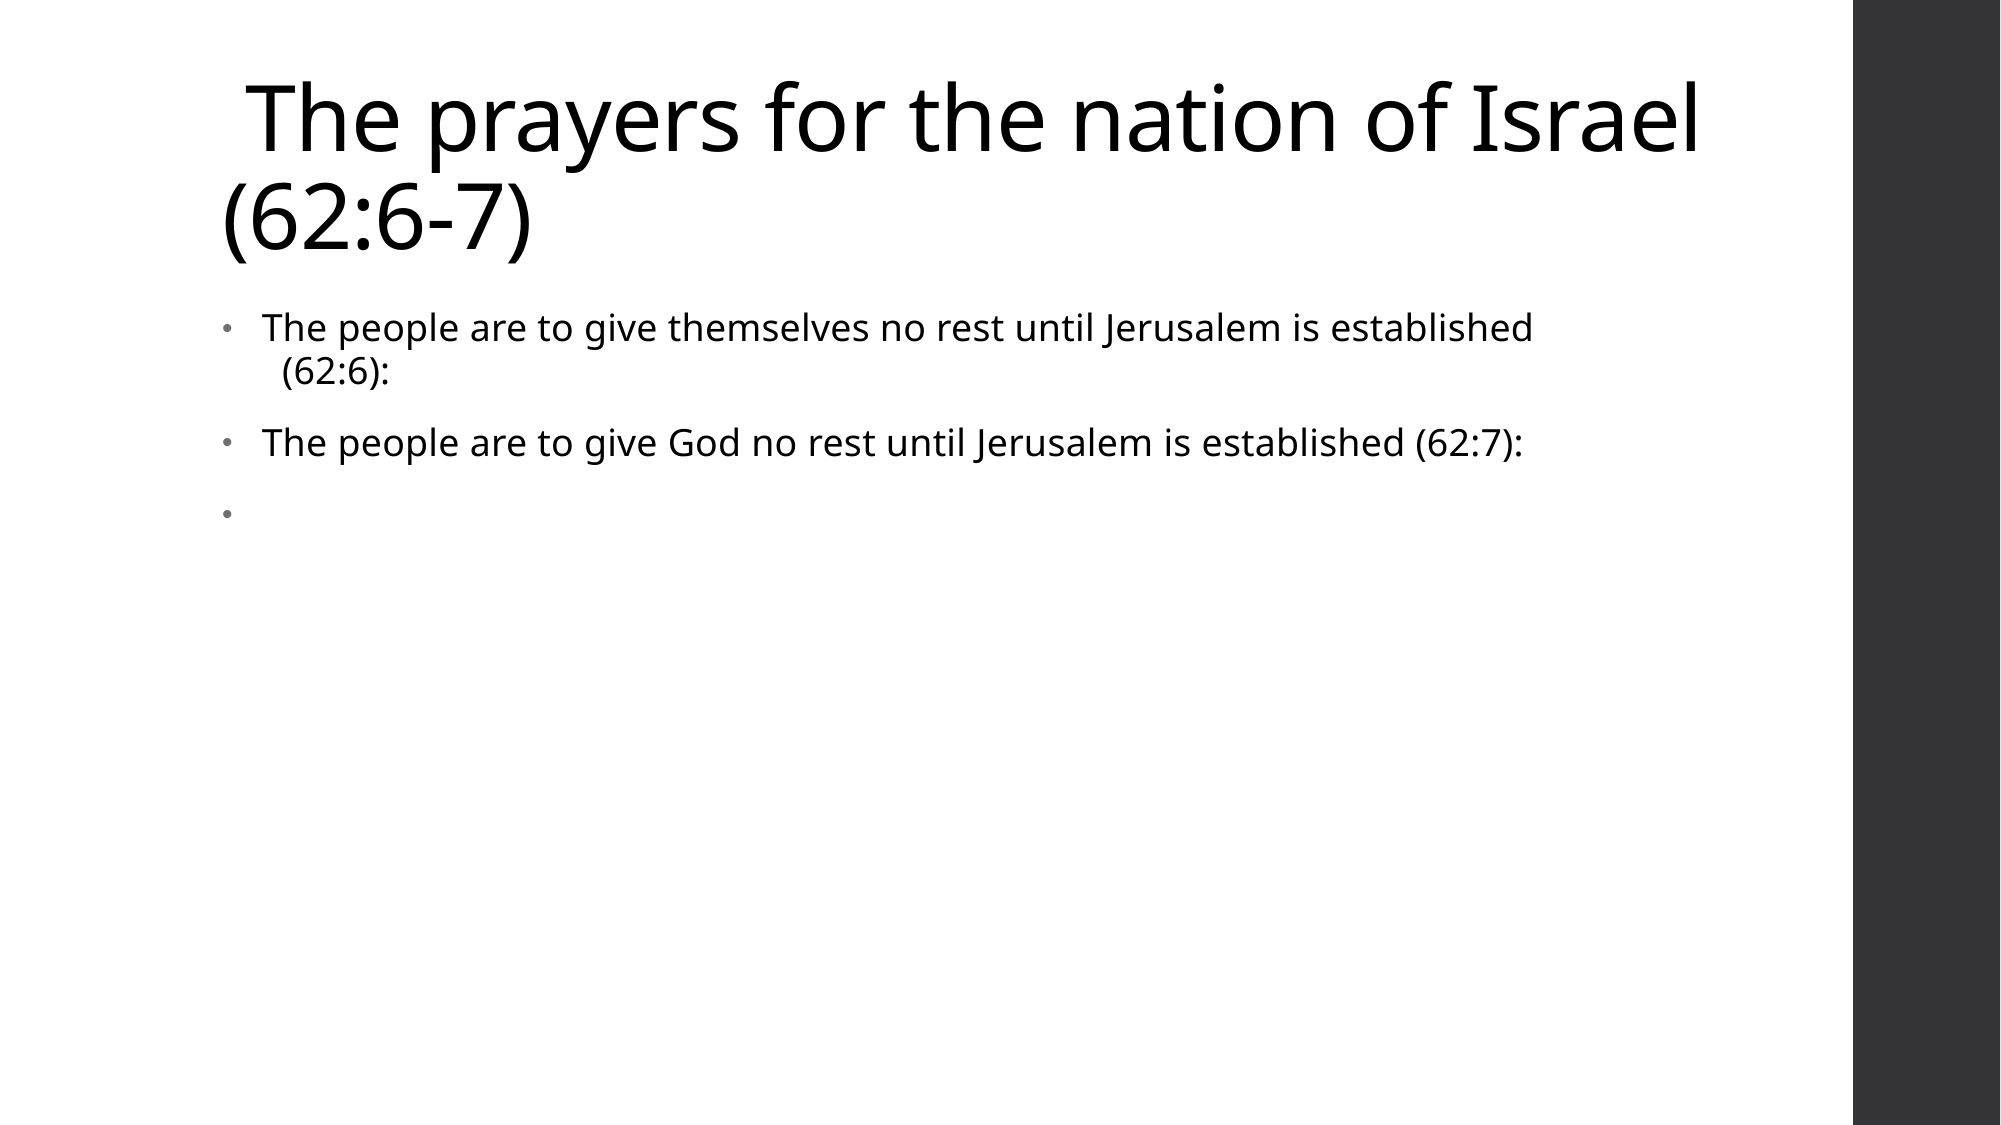

# The prayers for the nation of Israel (62:6-7)
 The people are to give themselves no rest until Jerusalem is established (62:6):
 The people are to give God no rest until Jerusalem is established (62:7):